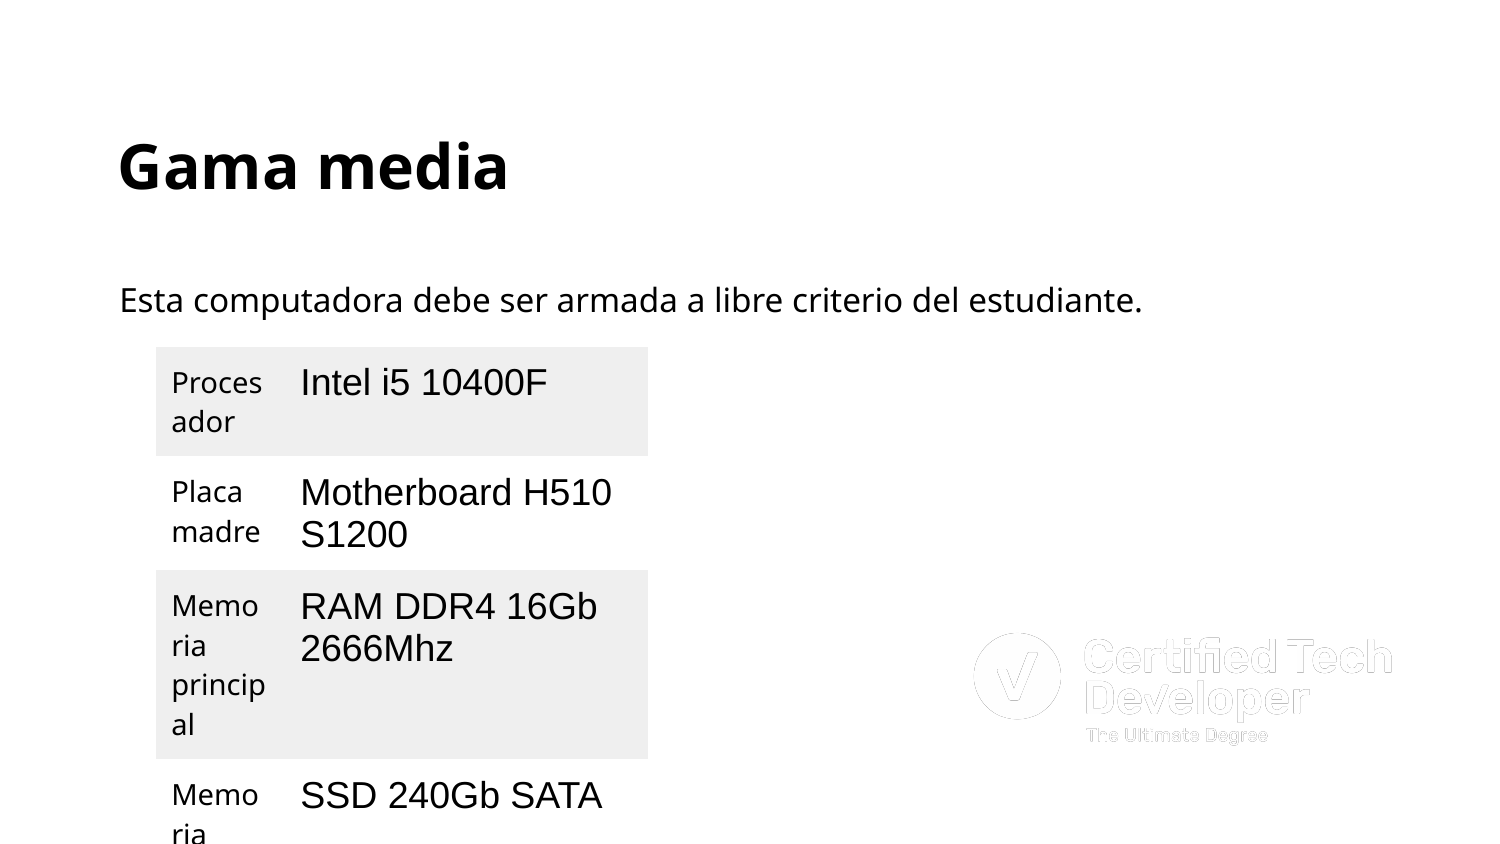

Gama media
Esta computadora debe ser armada a libre criterio del estudiante.
| Procesador | Intel i5 10400F |
| --- | --- |
| Placa madre | Motherboard H510 S1200 |
| Memoria principal | RAM DDR4 16Gb 2666Mhz |
| Memoria secundaria | SSD 240Gb SATA |
| GPU | Nvidia GTX 1650 4Gb |